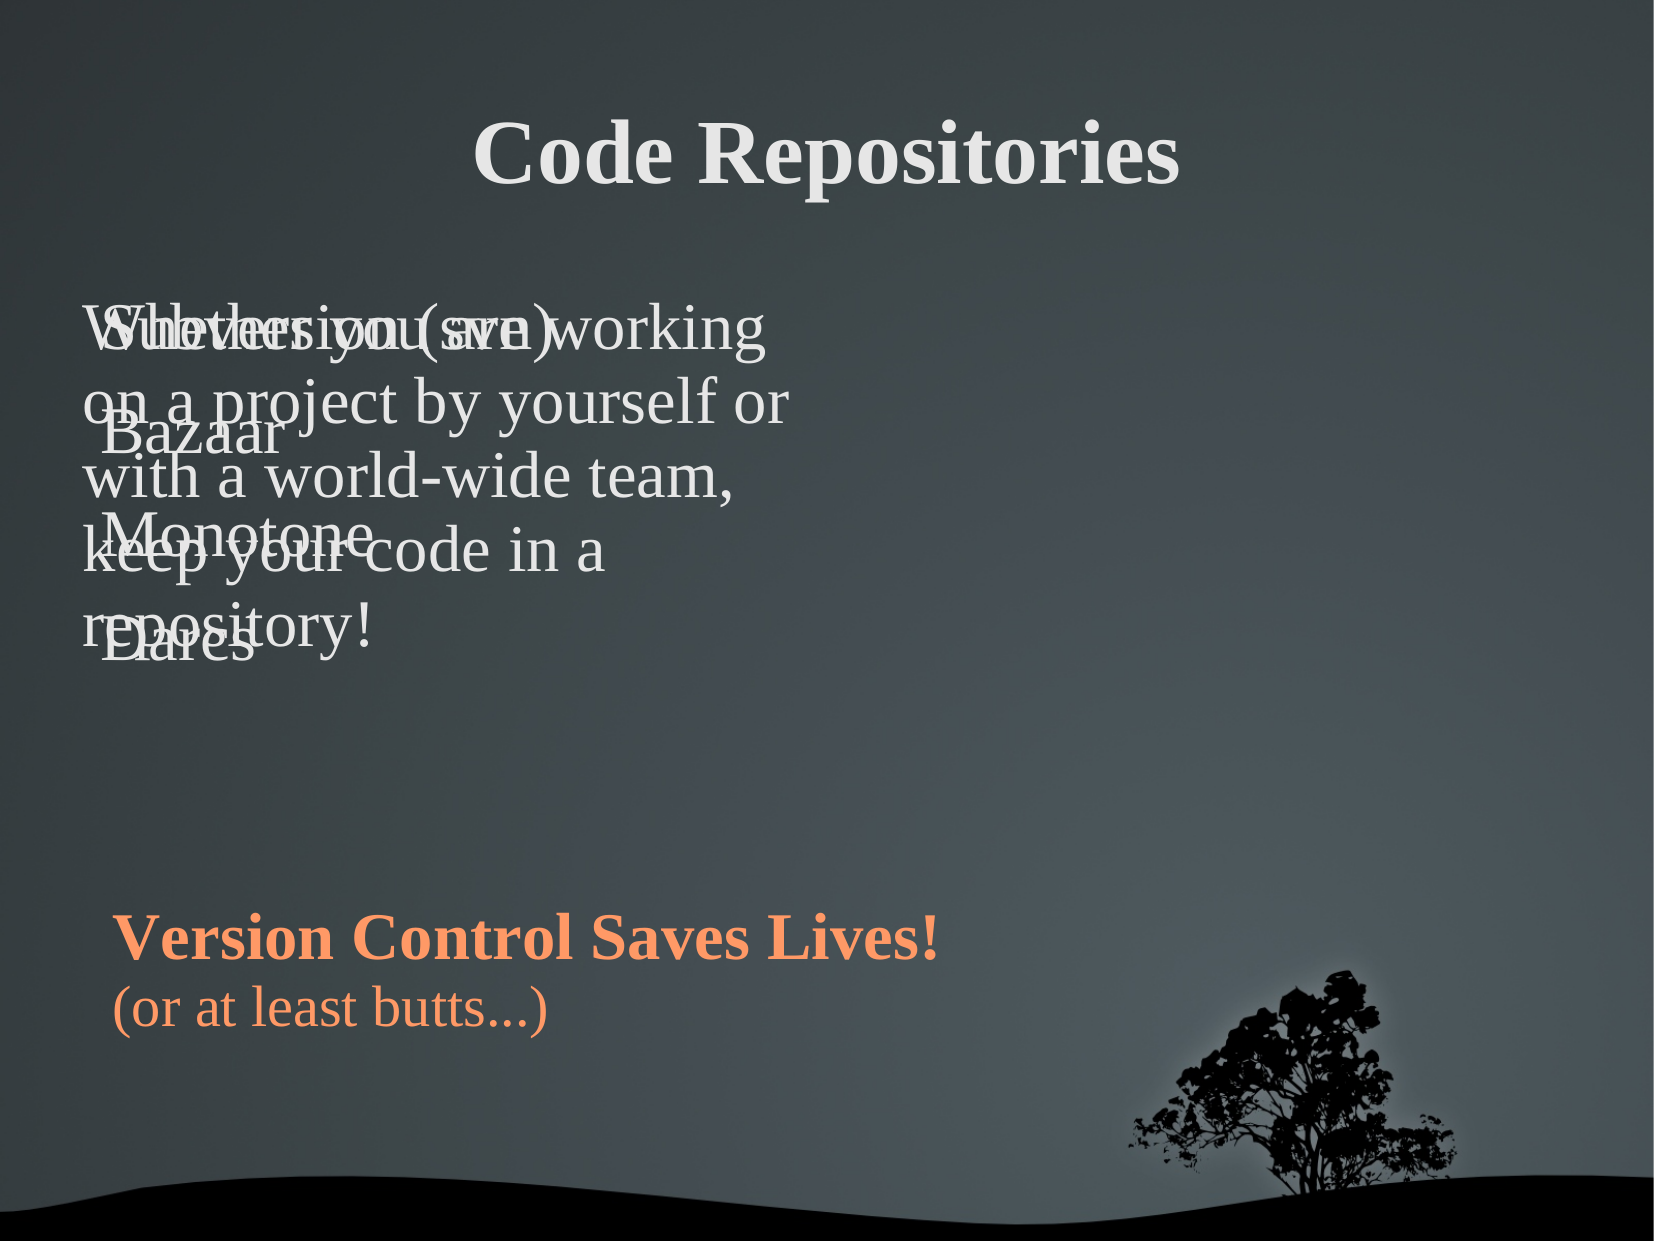

# Code Repositories
Subversion (svn)
Bazaar
Monotone
Darcs
Whether you are working on a project by yourself or with a world-wide team, keep your code in a repository!
Version Control Saves Lives!
(or at least butts...)